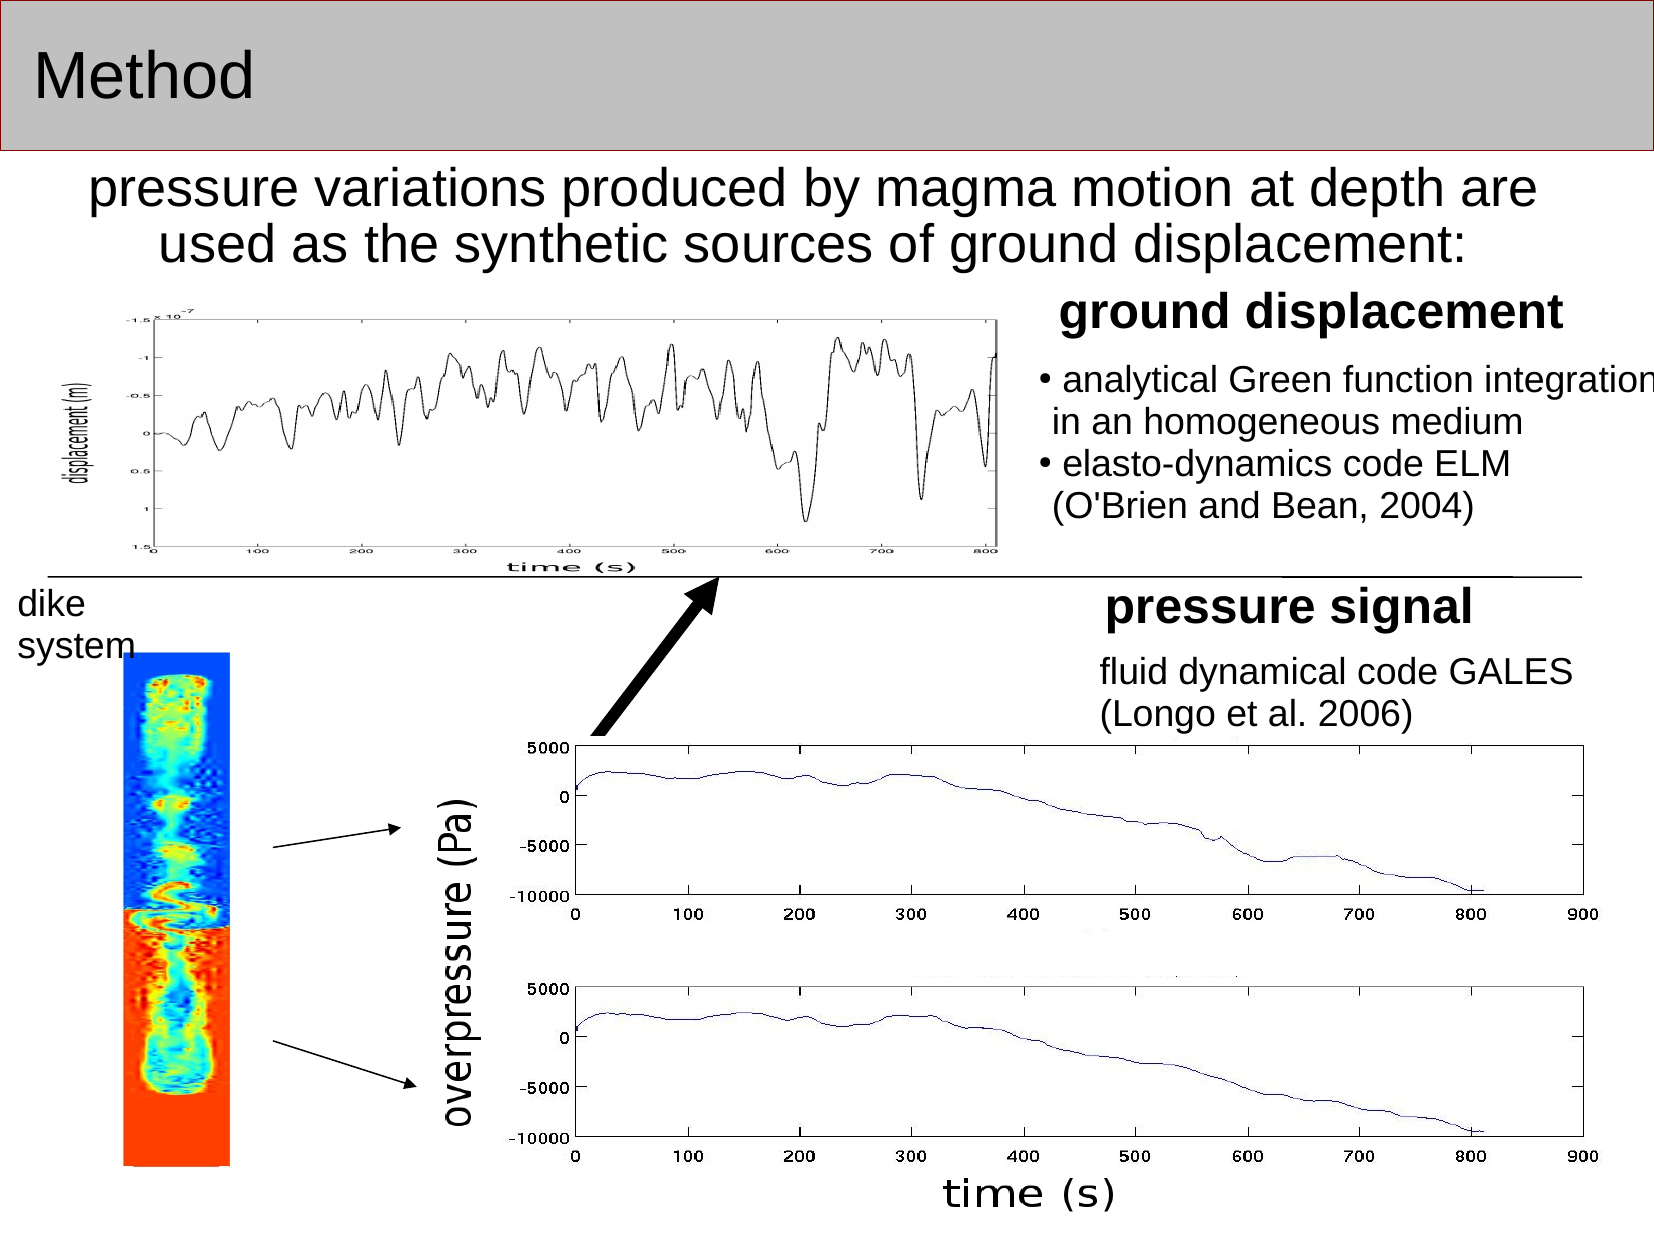

Method
pressure variations produced by magma motion at depth are used as the synthetic sources of ground displacement:
ground displacement
 analytical Green function integration
in an homogeneous medium
 elasto-dynamics code ELM
(O'Brien and Bean, 2004)
pressure signal
dike
system
fluid dynamical code GALES
(Longo et al. 2006)